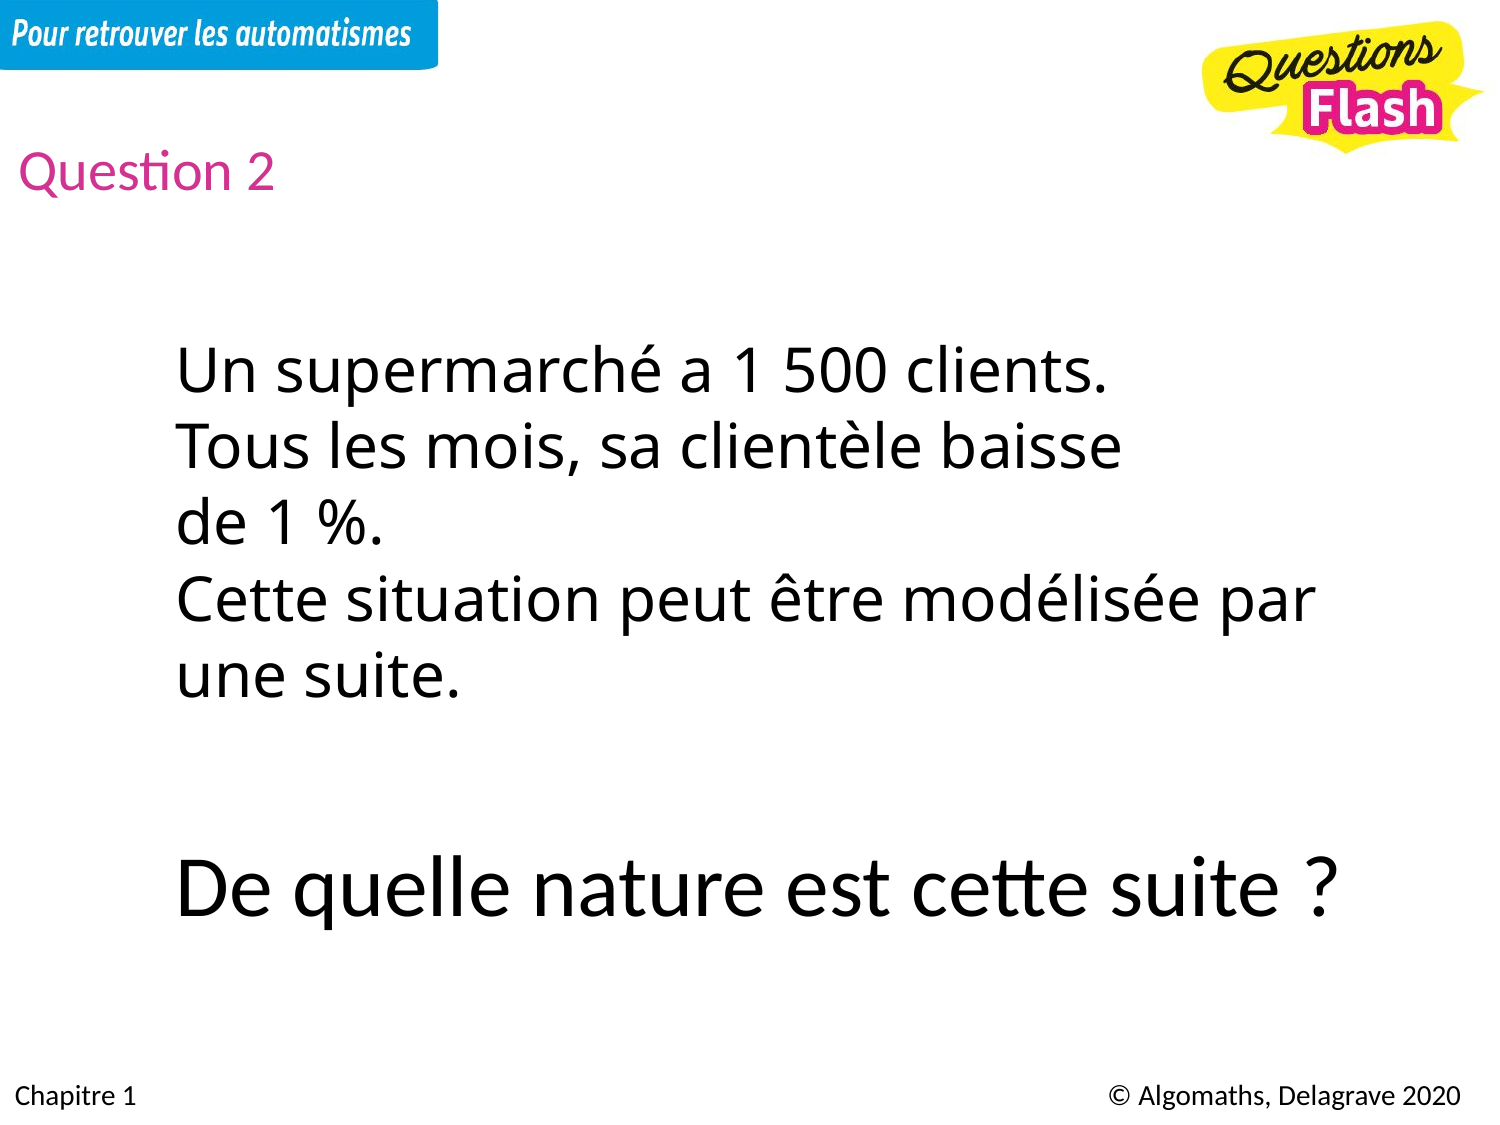

Question 2
# Un supermarché a 1 500 clients. Tous les mois, sa clientèle baisse de 1 %. Cette situation peut être modélisée par une suite.
De quelle nature est cette suite ?